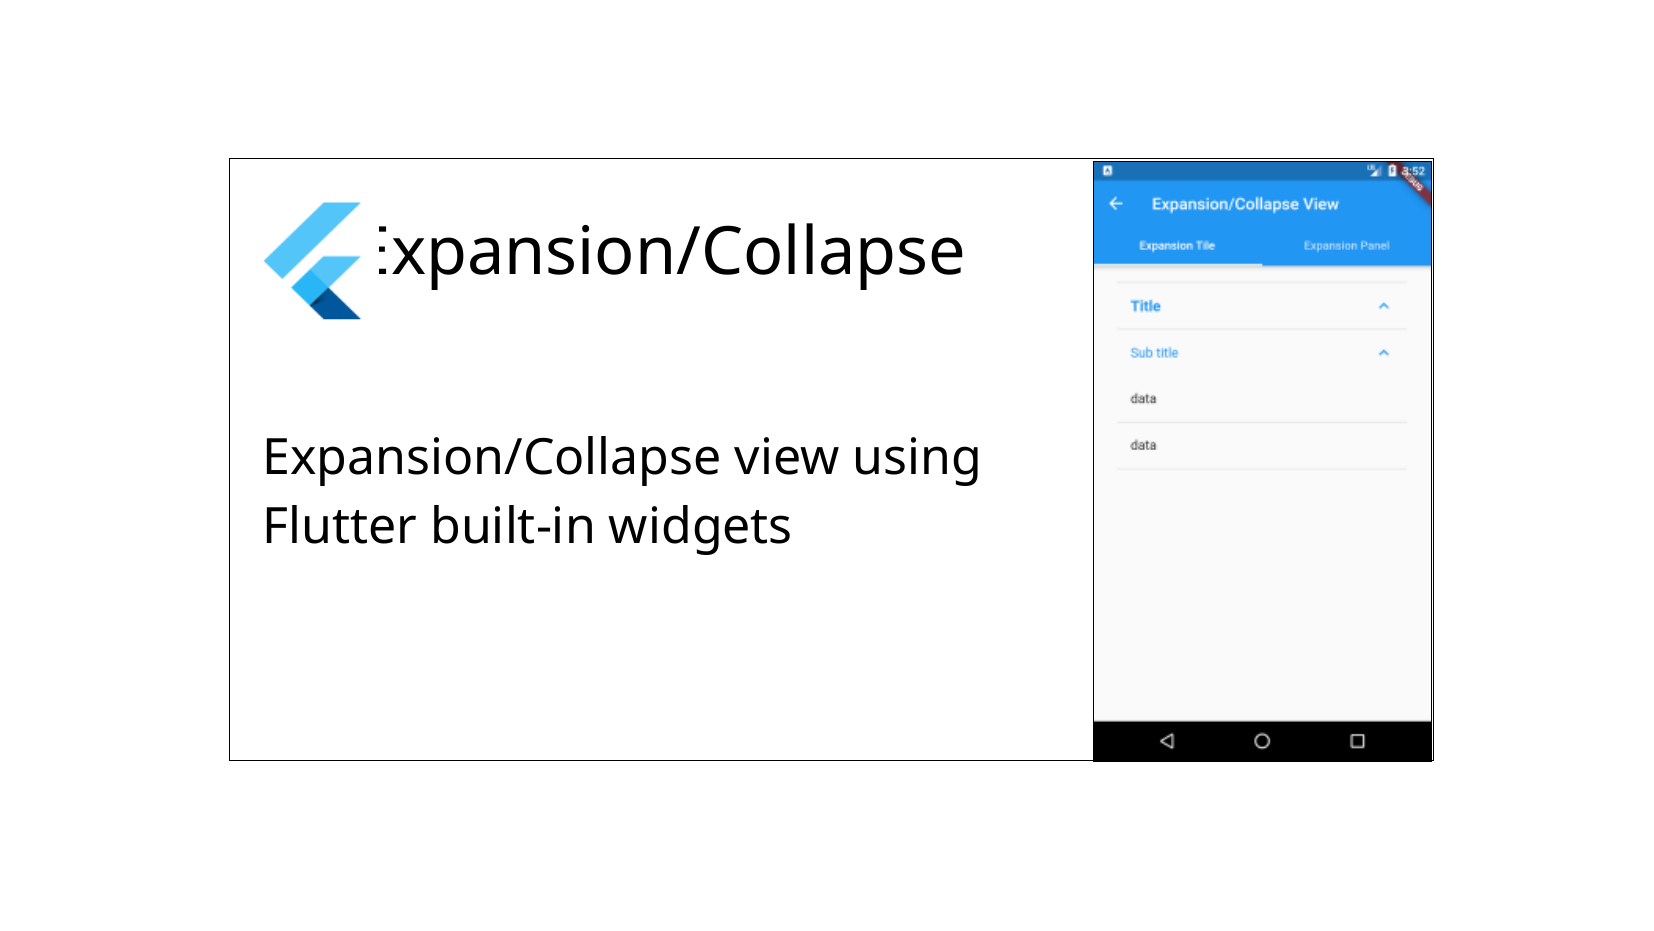

# Expansion/Collapse
Expansion/Collapse view using Flutter built-in widgets